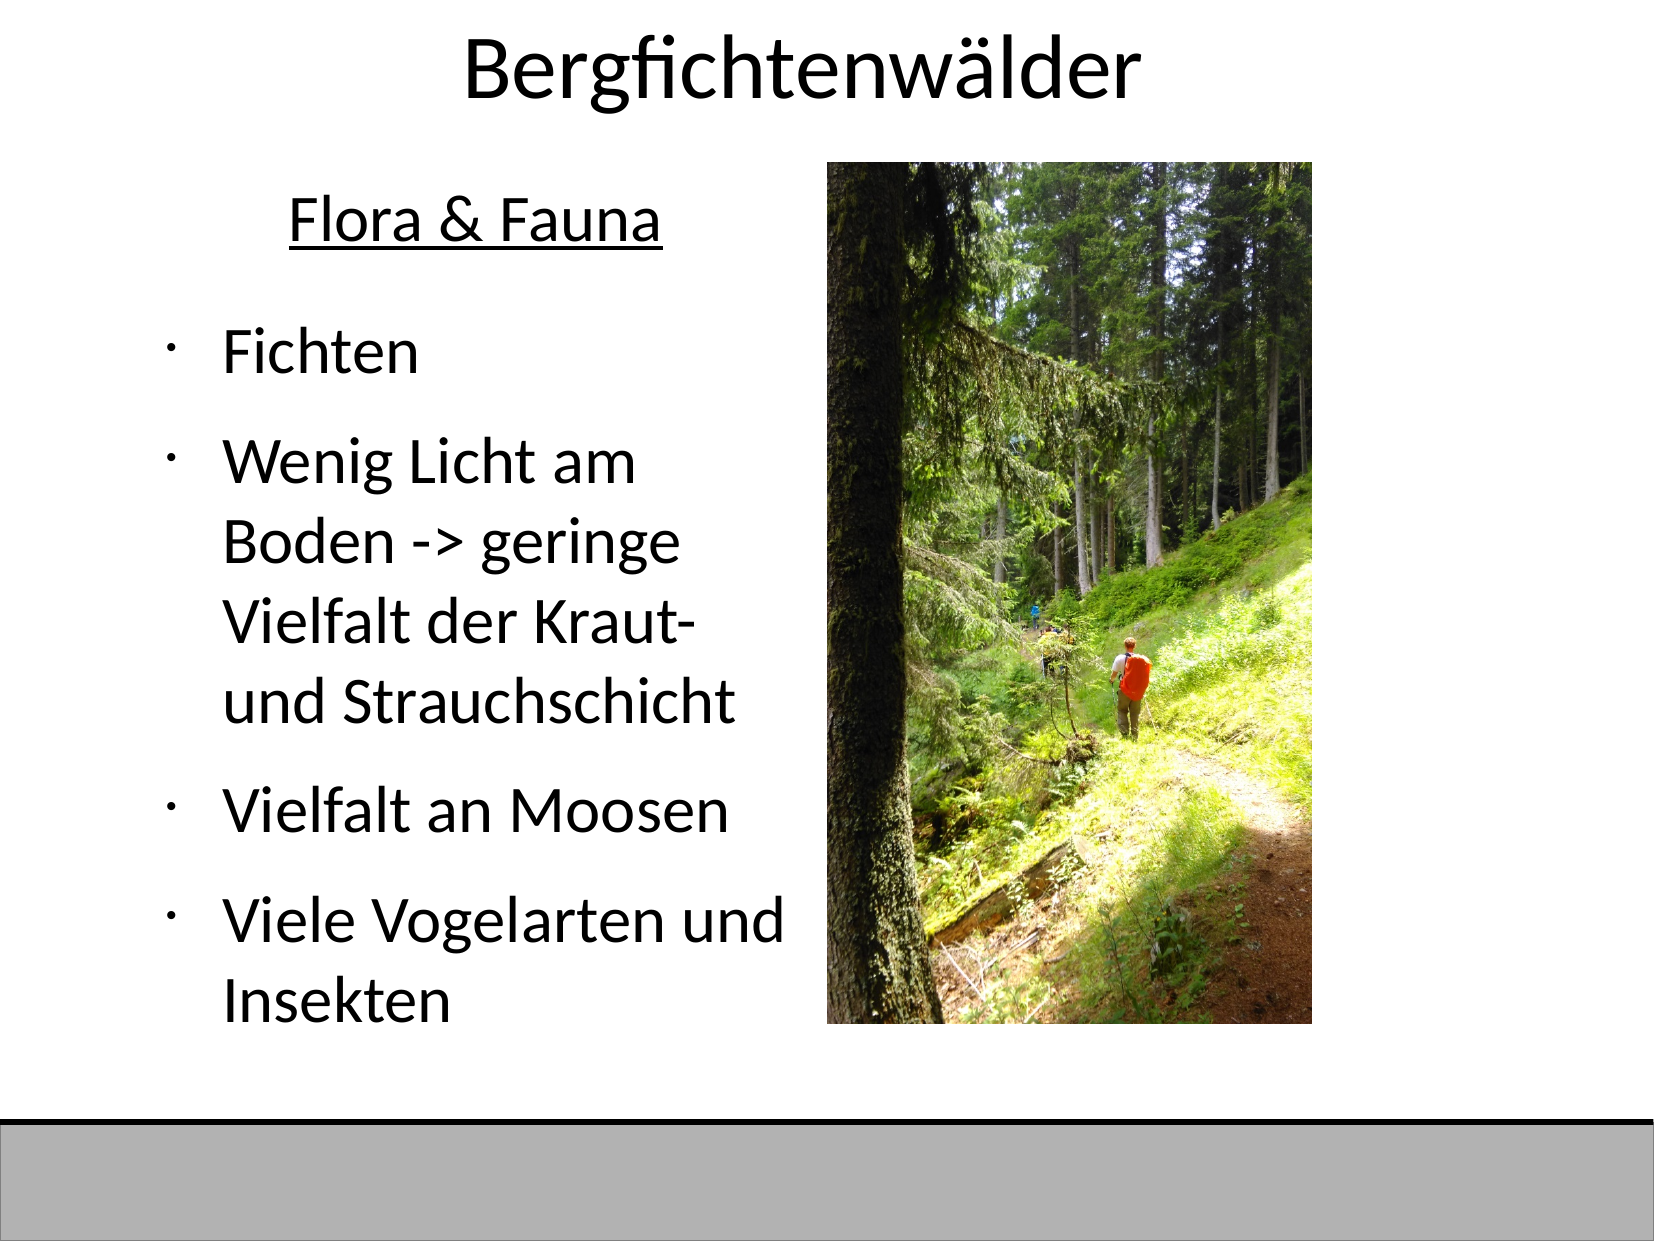

# Bergfichtenwälder
Flora & Fauna
Fichten
Wenig Licht am Boden -> geringe Vielfalt der Kraut- und Strauchschicht
Vielfalt an Moosen
Viele Vogelarten und Insekten